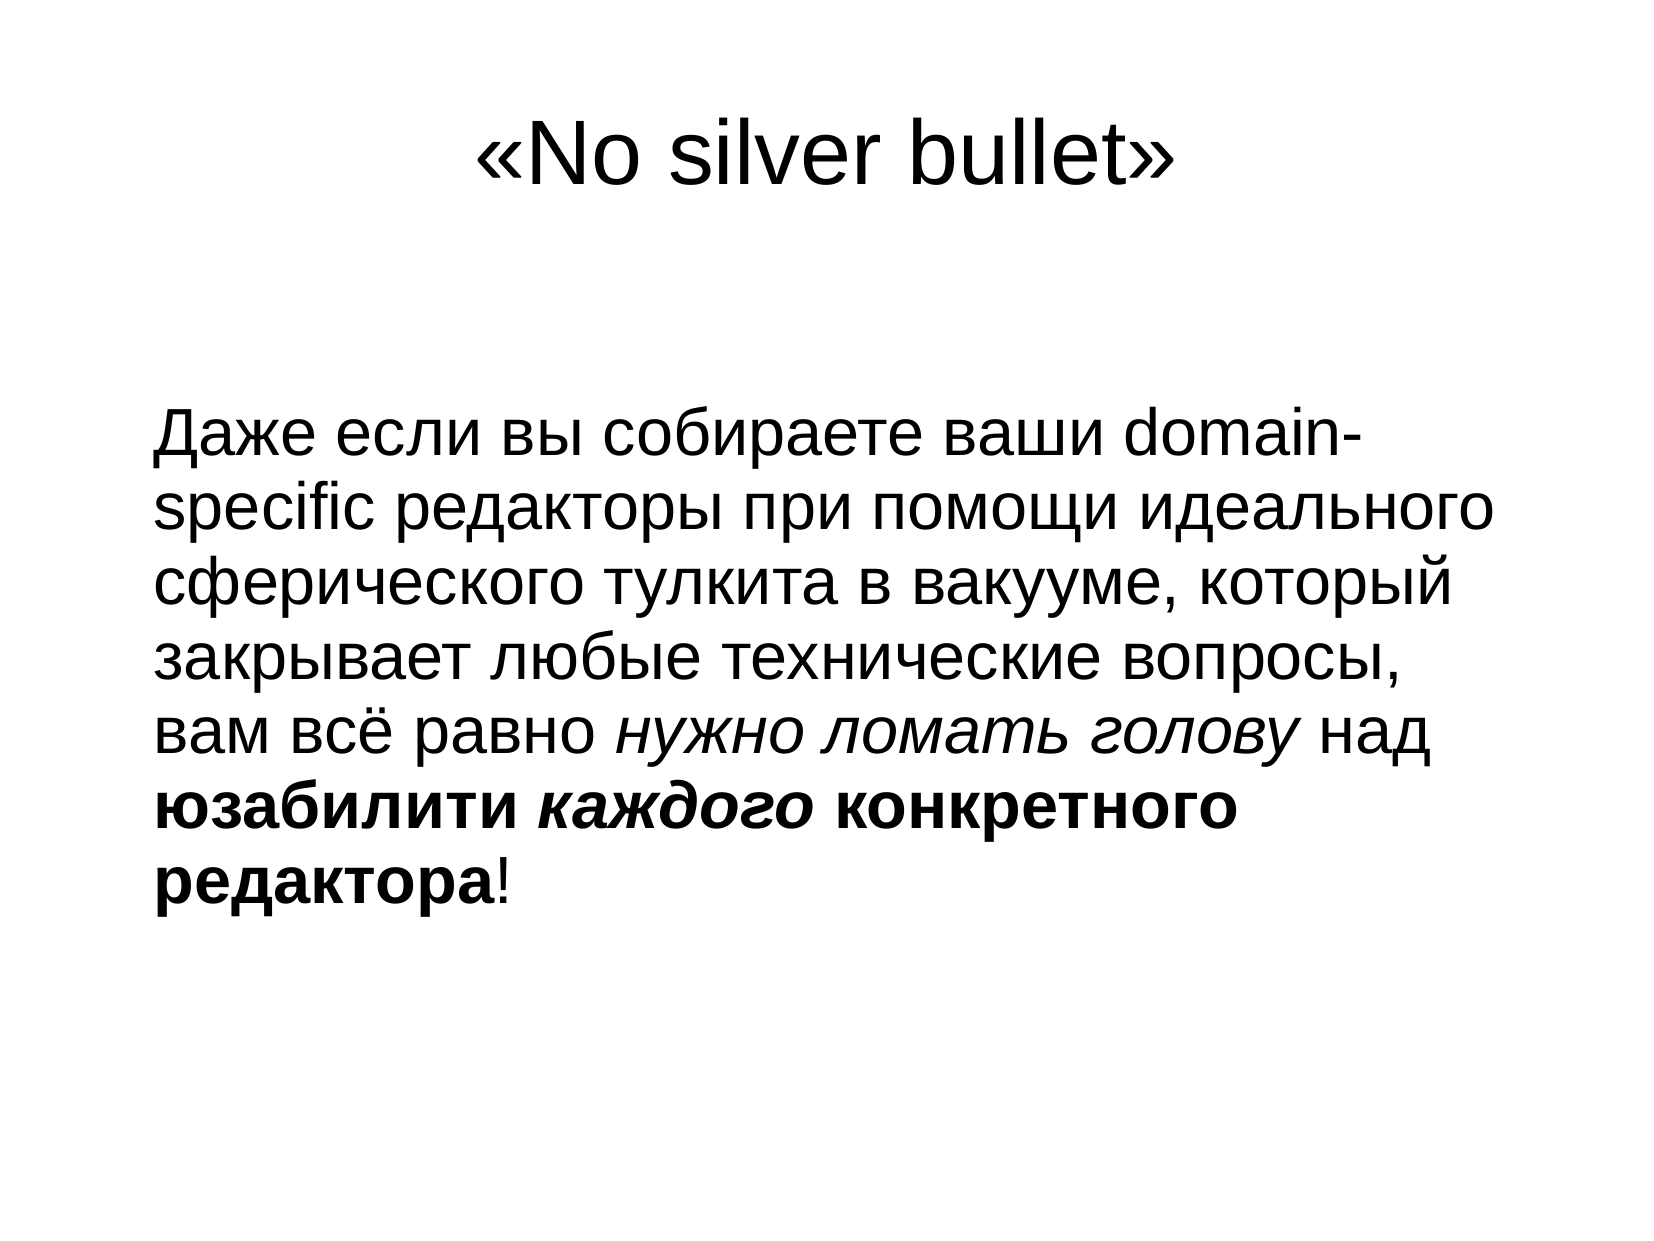

# «No silver bullet»
Даже если вы собираете ваши domain-specific редакторы при помощи идеального сферического тулкита в вакууме, который закрывает любые технические вопросы,
вам всё равно нужно ломать голову над юзабилити каждого конкретного редактора!